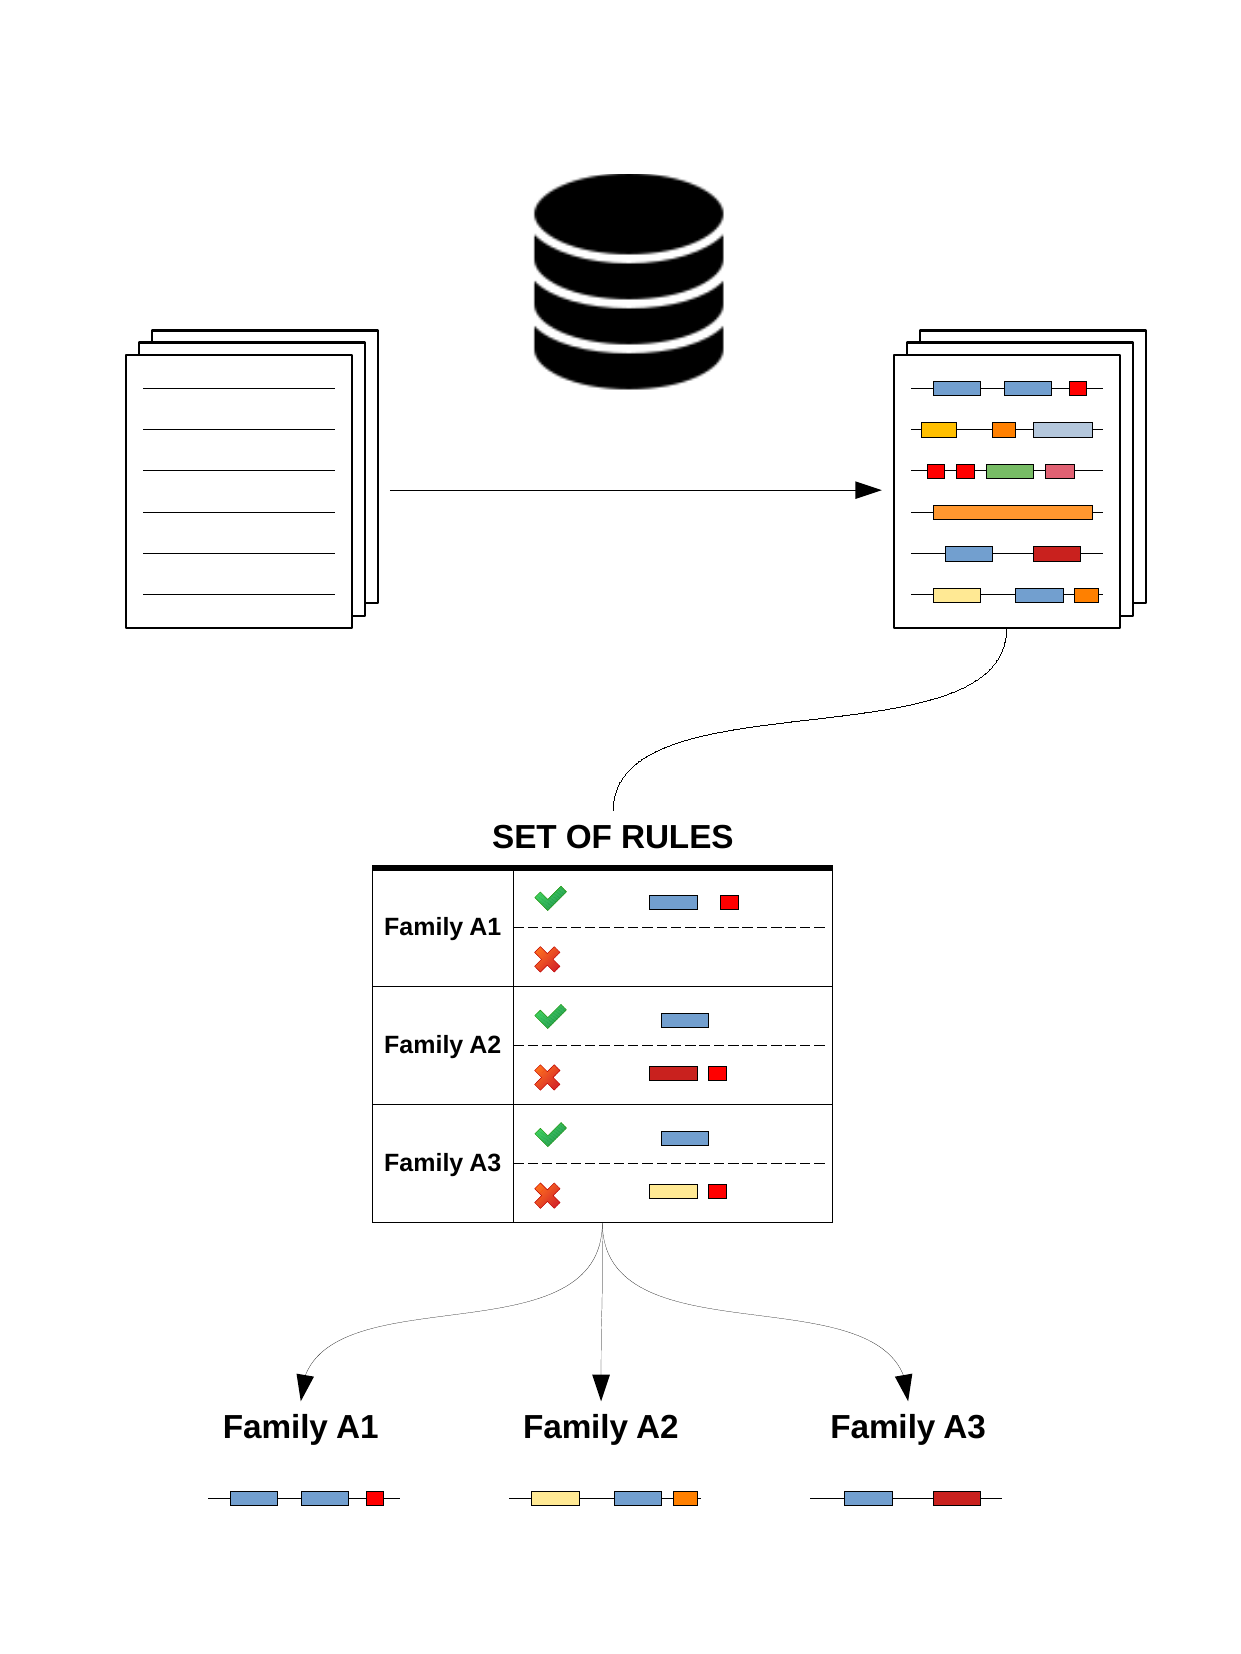

SET OF RULES
Family A1
Family A2
Family A3
Family A1
Family A2
Family A3